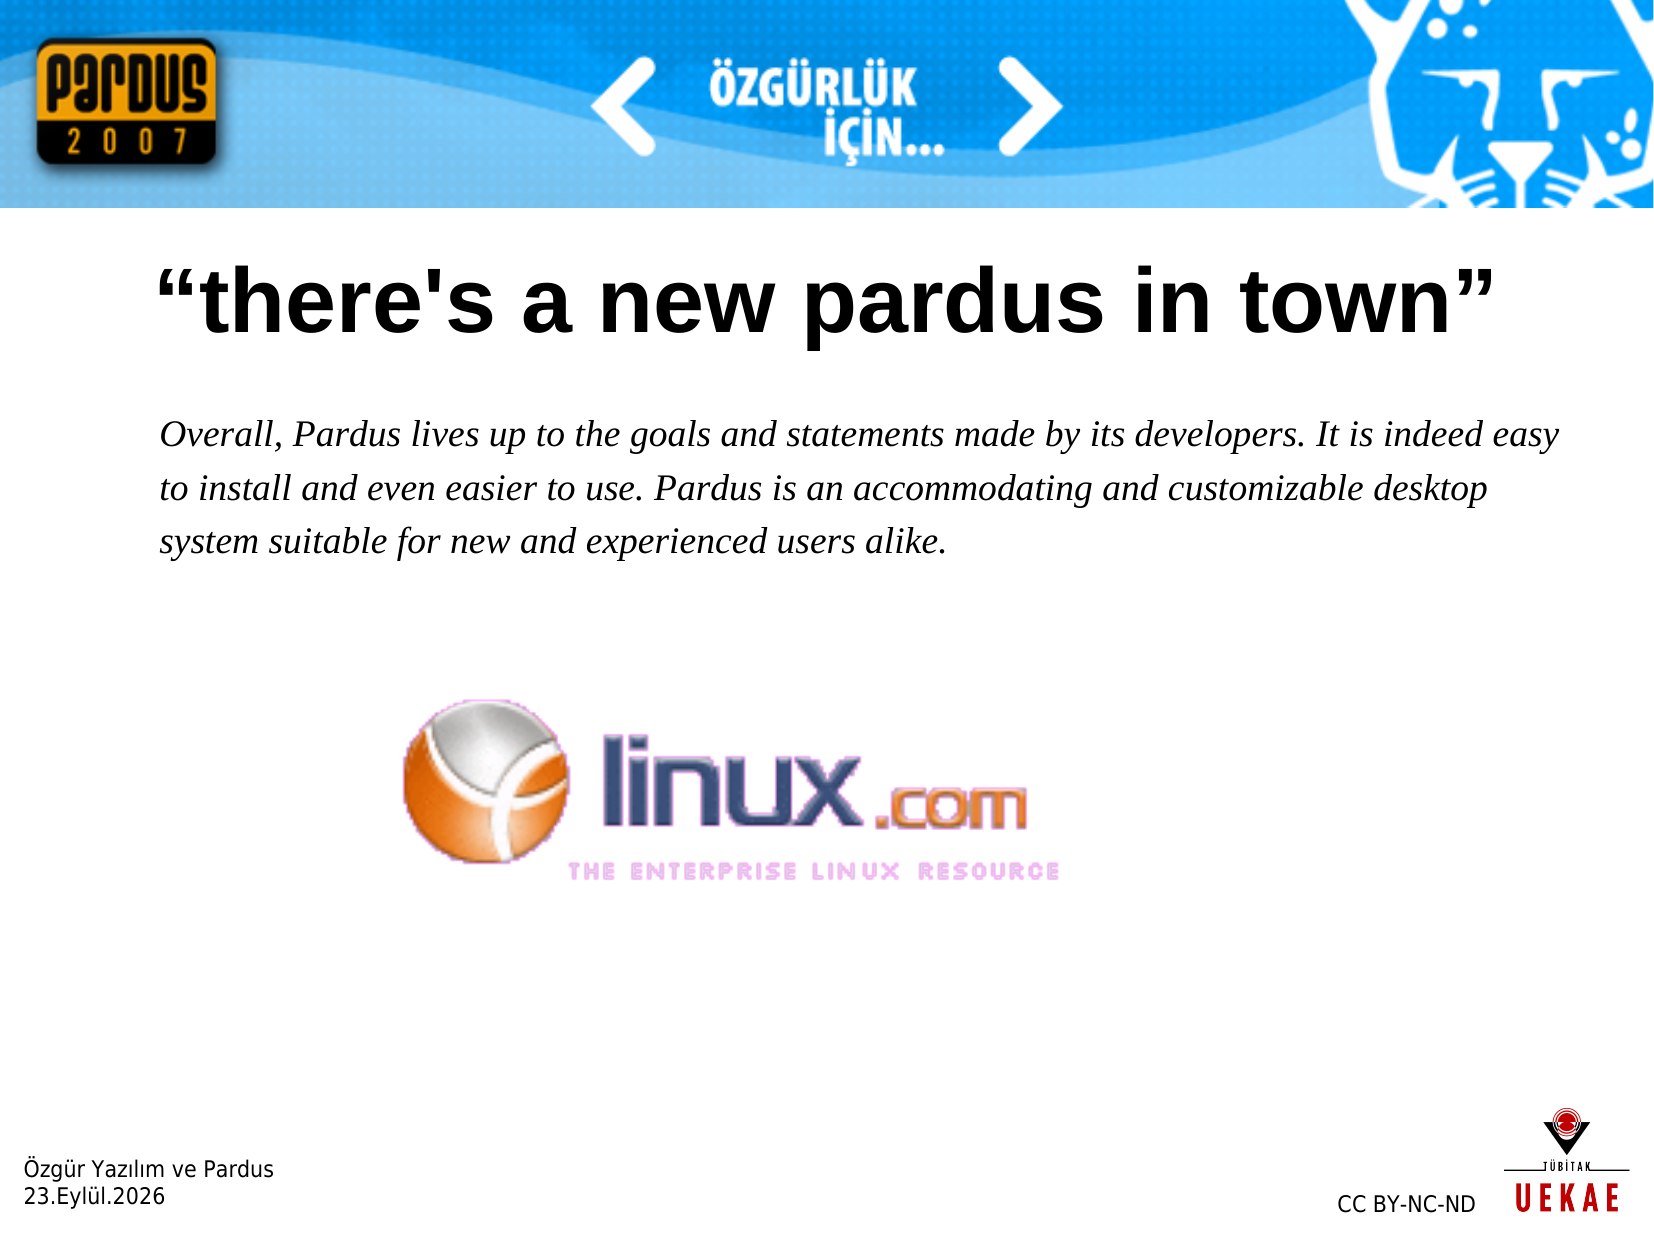

# “there's a new pardus in town”
Overall, Pardus lives up to the goals and statements made by its developers. It is indeed easy to install and even easier to use. Pardus is an accommodating and customizable desktop system suitable for new and experienced users alike.